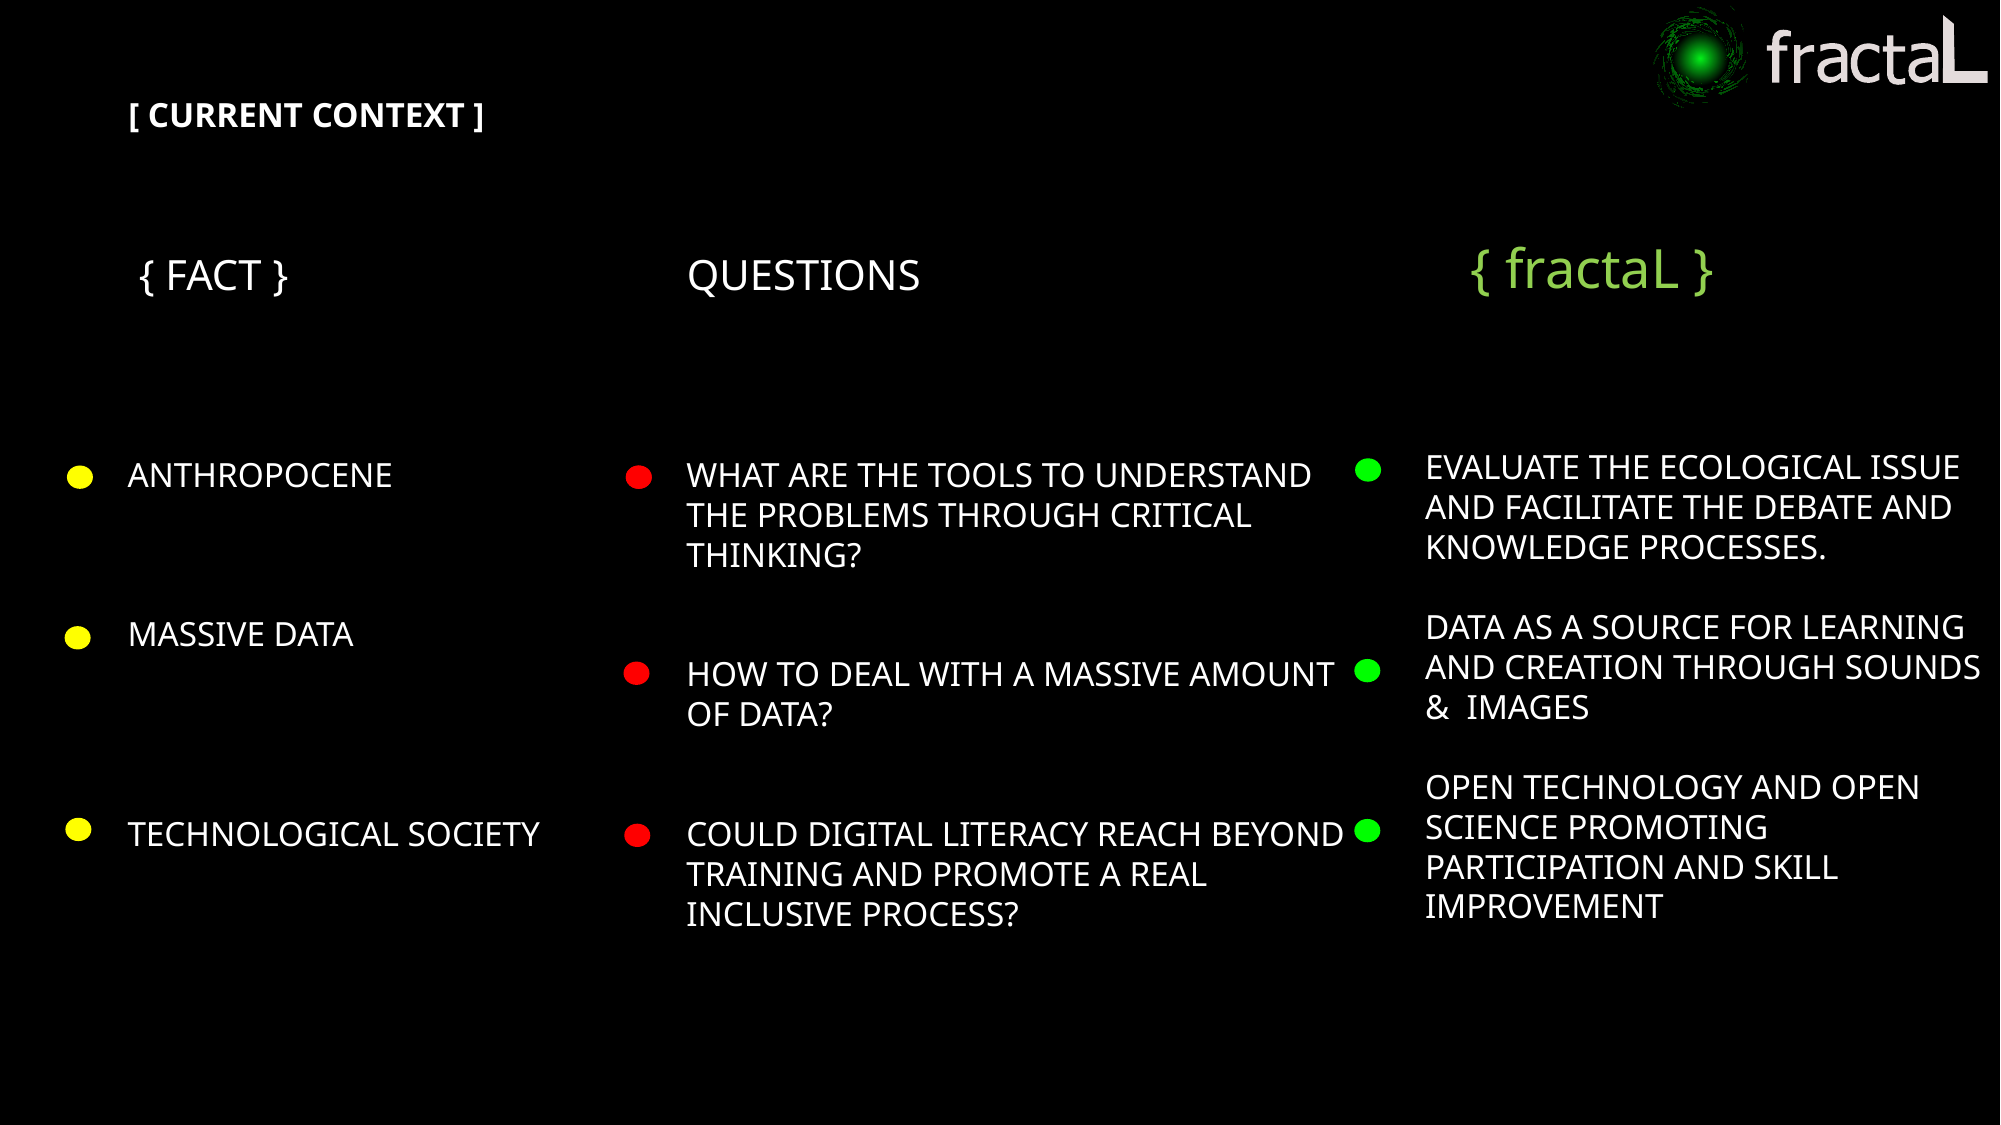

[ current context ]
{ fractaL }
{ FACT }
QUESTIONS
EVALUATE THE ECOLOGICAL ISSUE AND FACILITATE THE DEBATE AND KNOWLEDGE PROCESSES.
DATA AS A SOURCE FOR LEARNING AND CREATION THROUGH SOUNDS & IMAGES
OPEN TECHNOLOGY AND OPEN SCIENCE PROMOTING PARTICIPATION AND SKILL IMPROVEMENT
ANTHROPOCENE
MASSIVE DATA
TECHNOLOGICAL SOCIETY
WHAT ARE THE TOOLS TO UNDERSTAND THE PROBLEMS THROUGH CRITICAL THINKING?
HOW TO DEAL WITH A MASSIVE AMOUNT OF DATA?
COULD DIGITAL LITERACY REACH BEYOND TRAINING AND PROMOTE A REAL INCLUSIVE PROCESS?